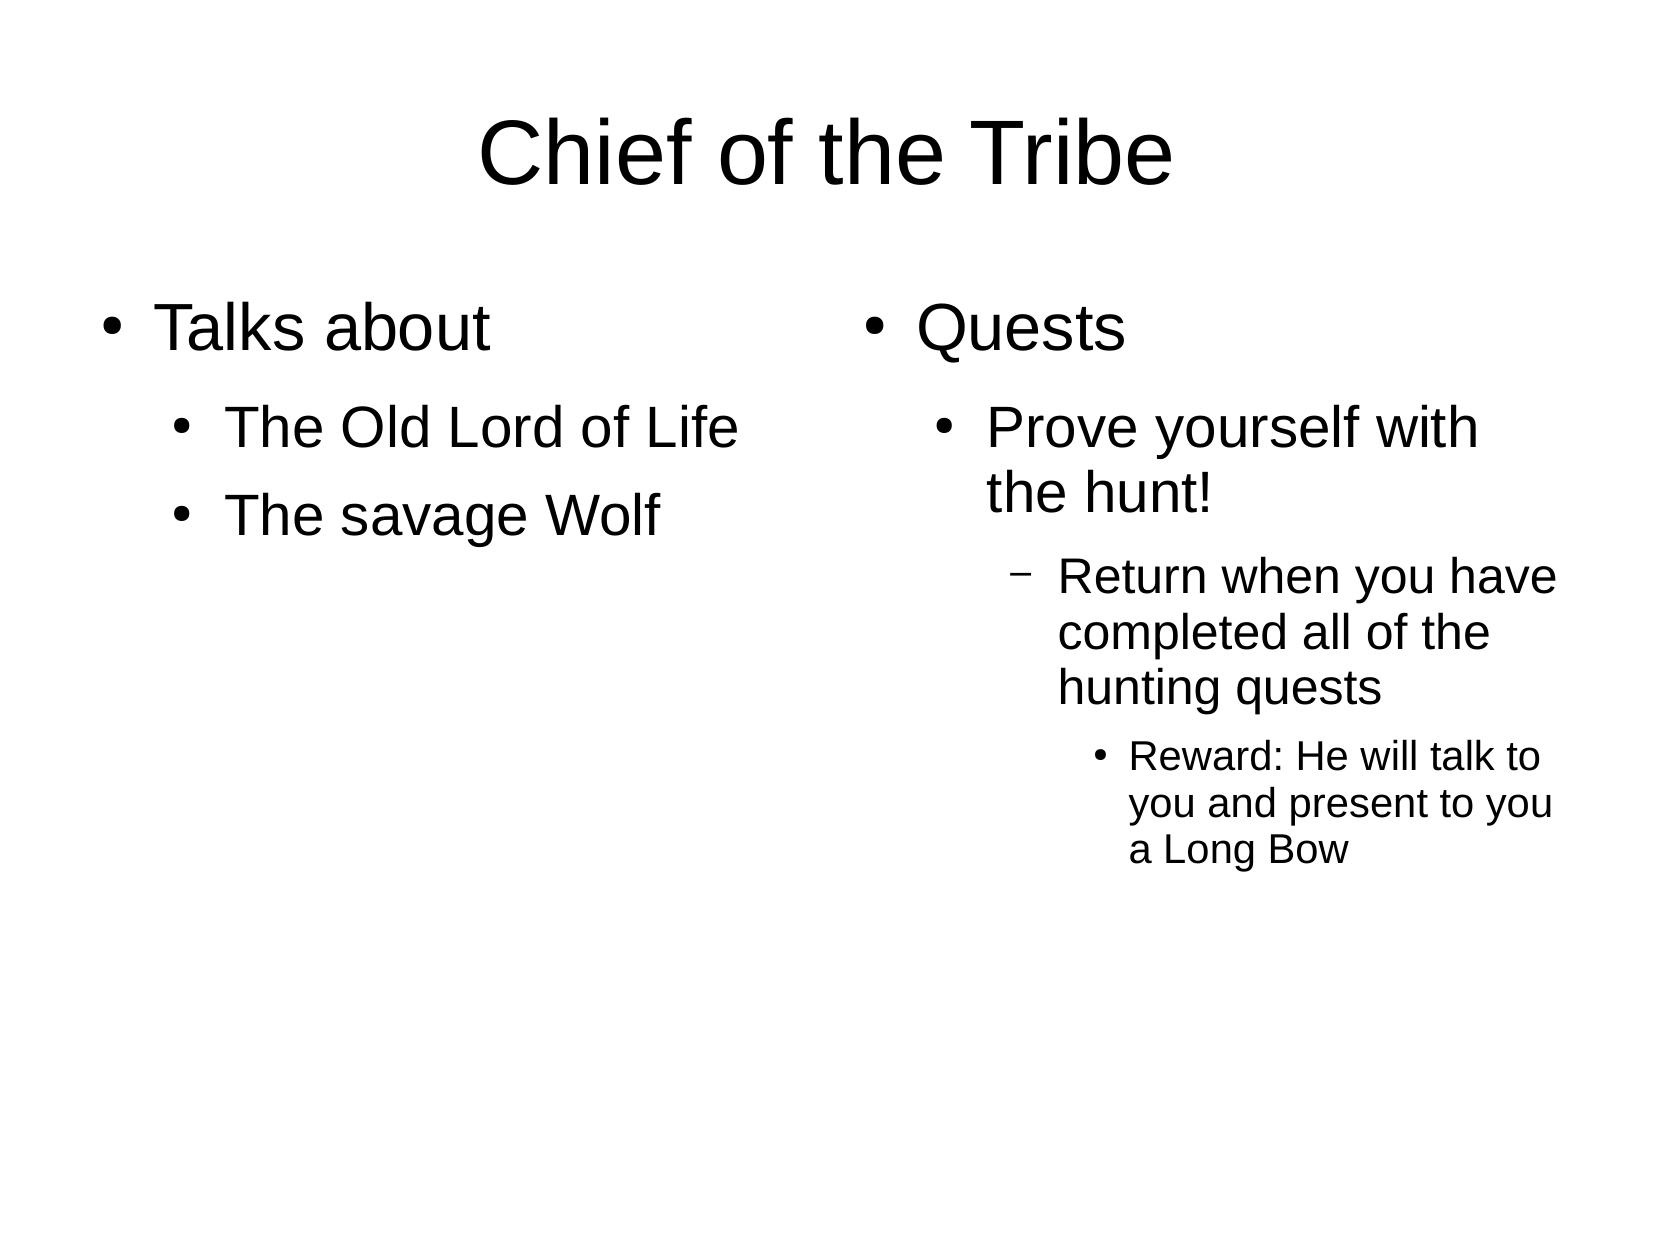

# Chief of the Tribe
Talks about
The Old Lord of Life
The savage Wolf
Quests
Prove yourself with the hunt!
Return when you have completed all of the hunting quests
Reward: He will talk to you and present to you a Long Bow